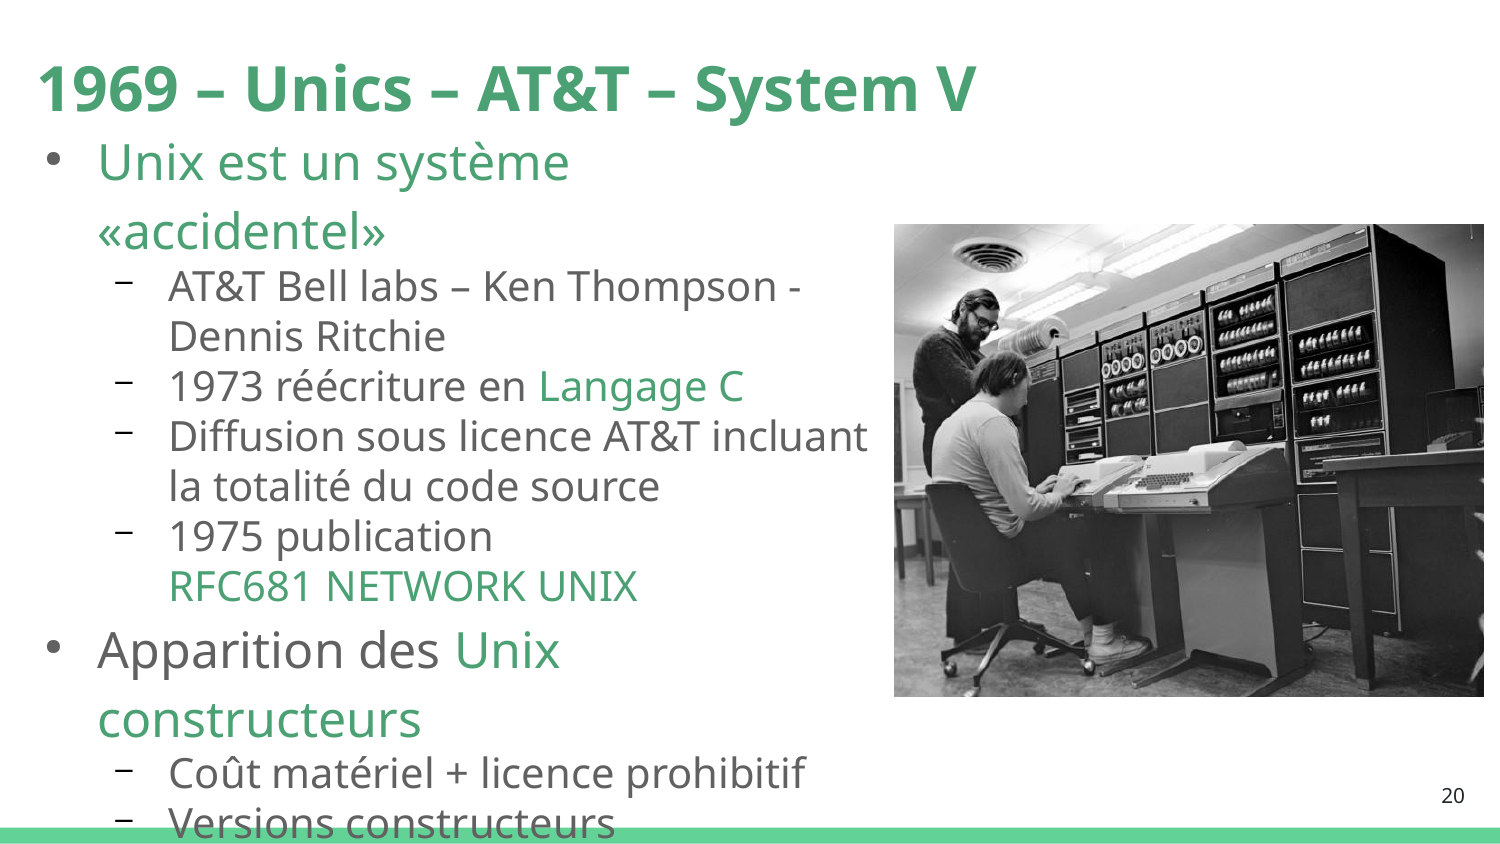

# 1969 – Unics – AT&T – System V
Unix est un système «accidentel»
AT&T Bell labs – Ken Thompson - Dennis Ritchie
1973 réécriture en Langage C
Diffusion sous licence AT&T incluant la totalité du code source
1975 publication
RFC681 NETWORK UNIX
Apparition des Unix constructeurs
Coût matériel + licence prohibitif
Versions constructeurs incompatibles entre elles